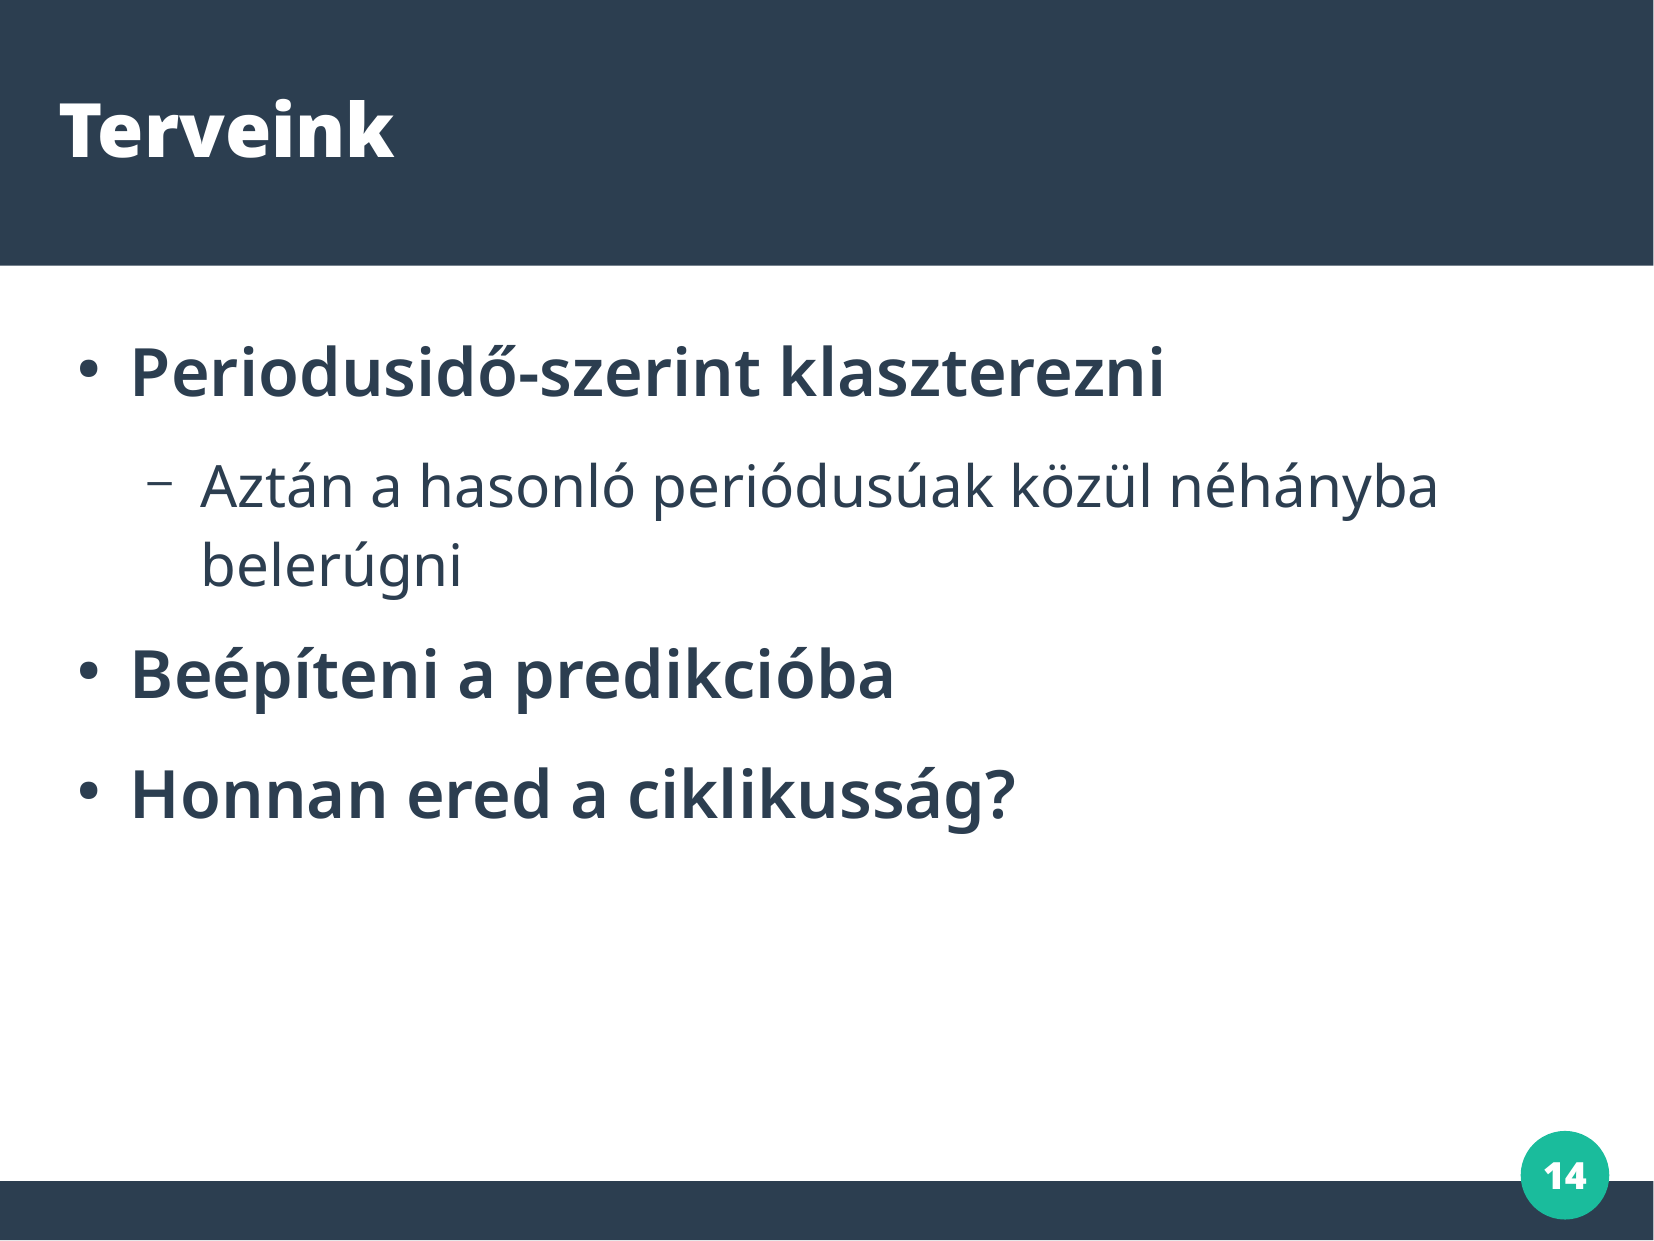

# Terveink
Periodusidő-szerint klaszterezni
Aztán a hasonló periódusúak közül néhányba belerúgni
Beépíteni a predikcióba
Honnan ered a ciklikusság?
14